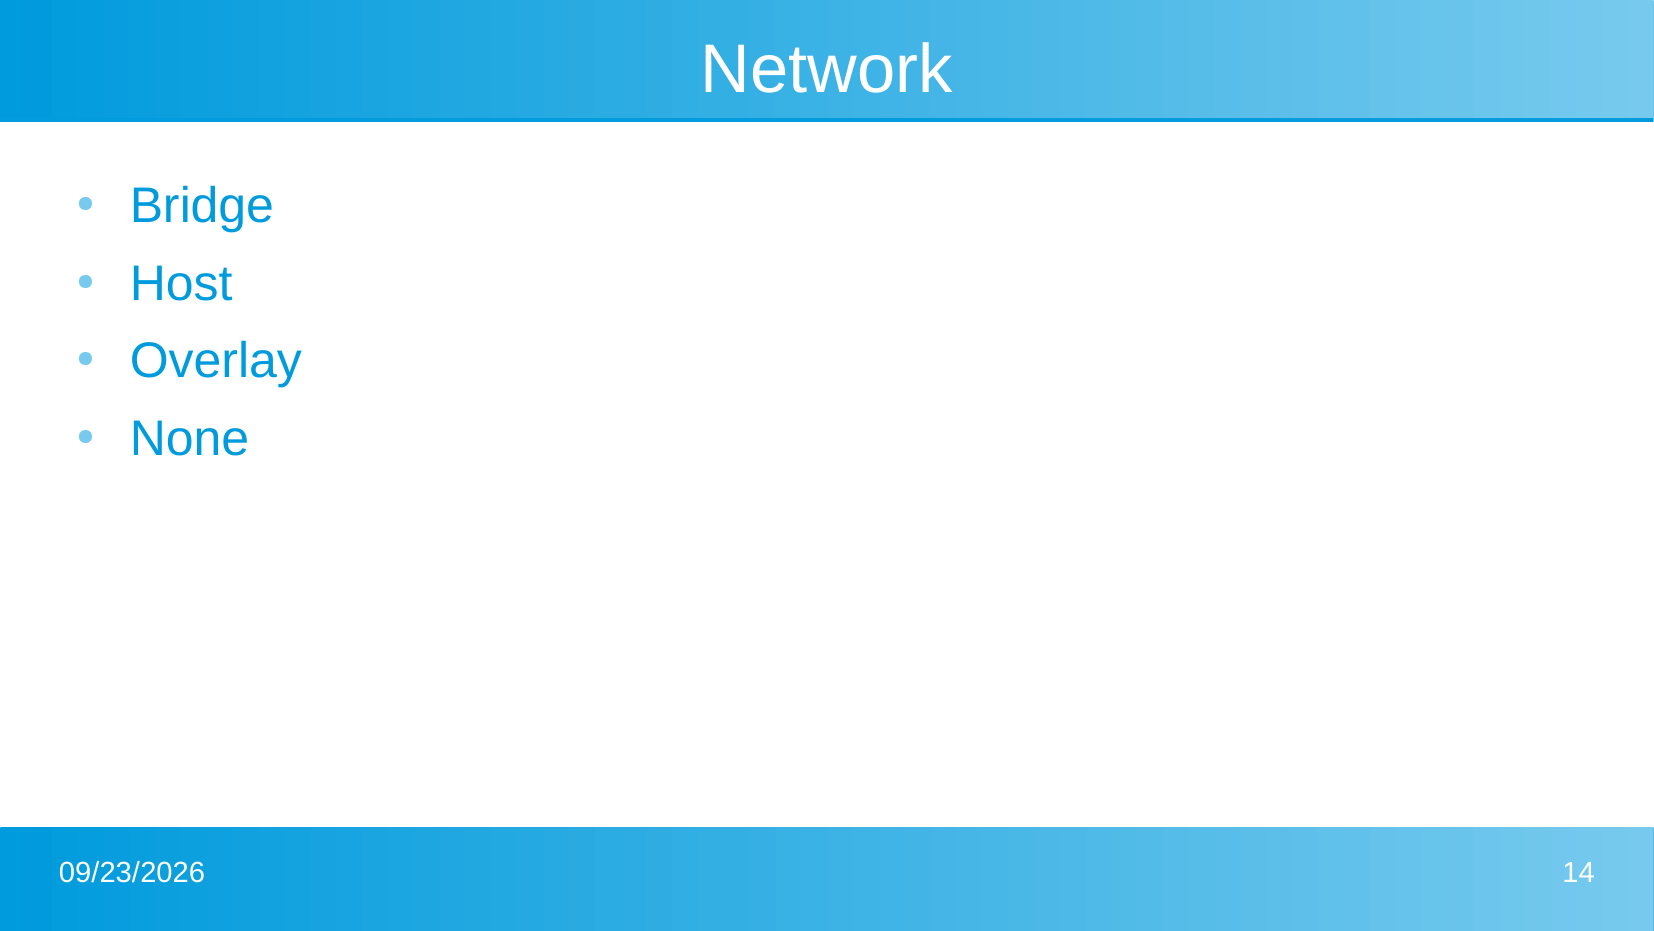

# Network
Bridge
Host
Overlay
None
14